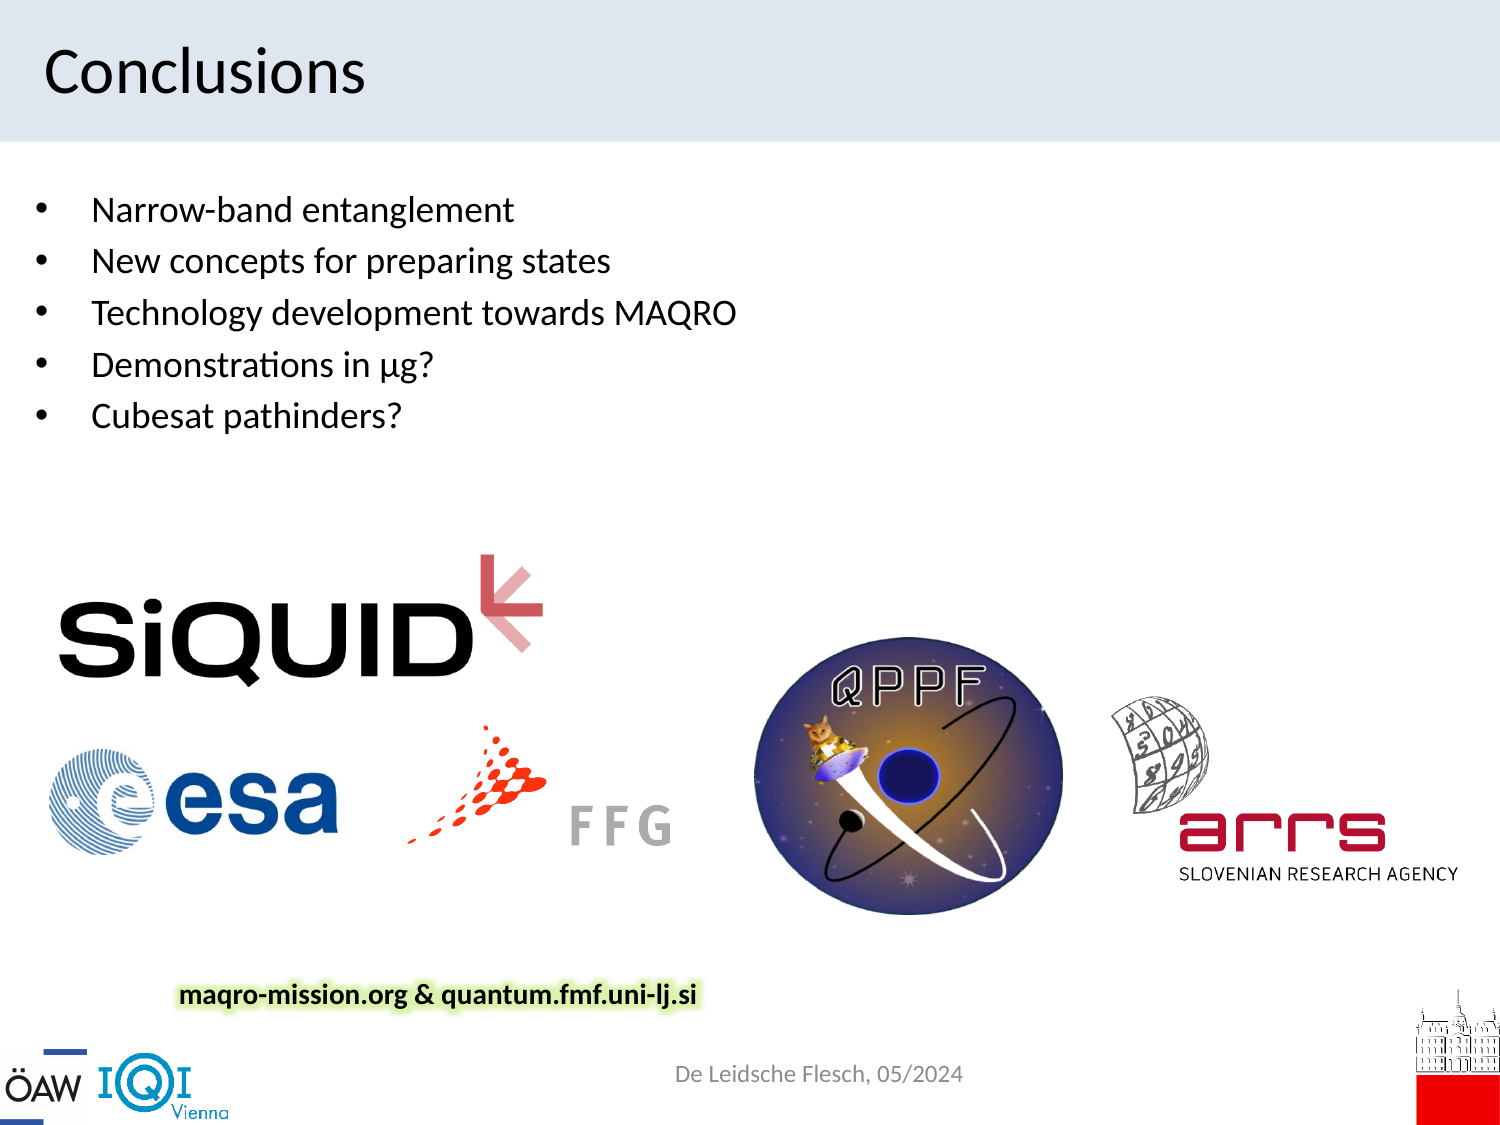

# Conclusions
Narrow-band entanglement
New concepts for preparing states
Technology development towards MAQRO
Demonstrations in µg?
Cubesat pathinders?
maqro-mission.org & quantum.fmf.uni-lj.si
De Leidsche Flesch, 05/2024